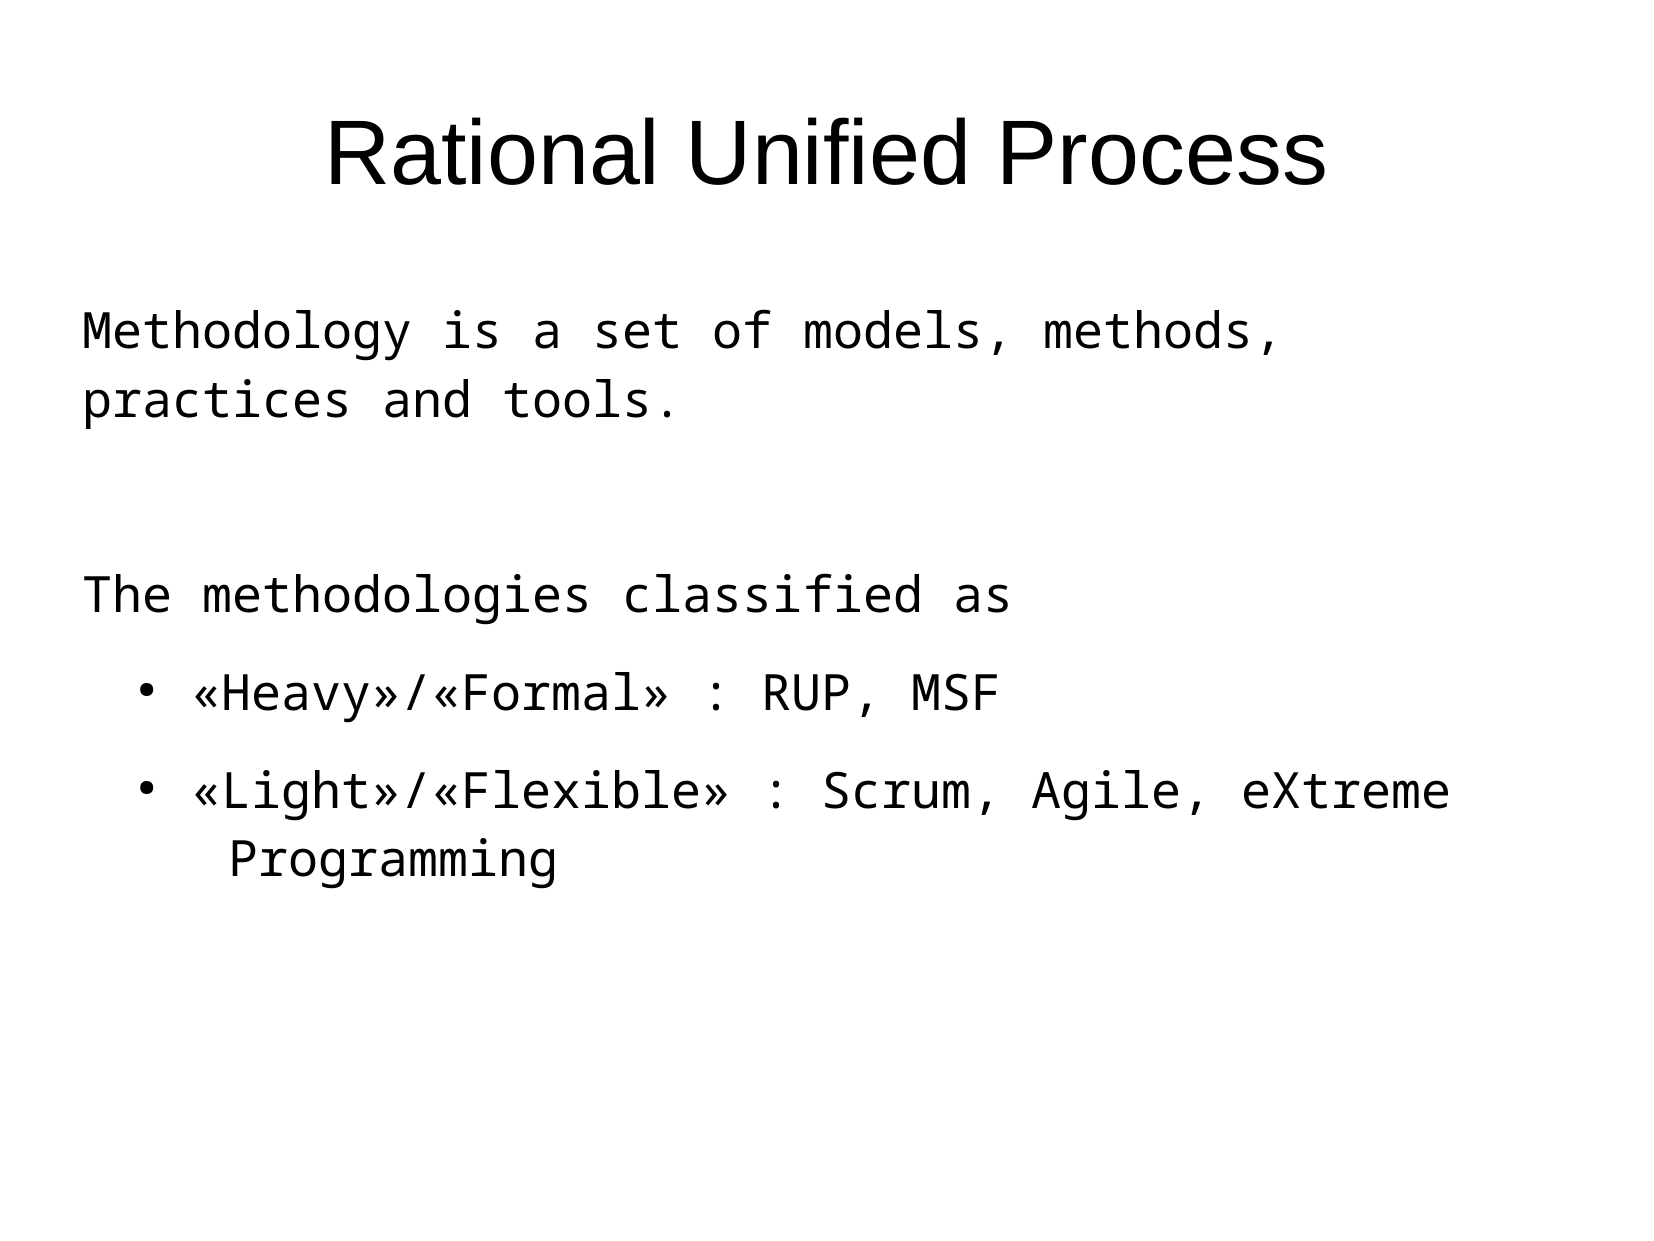

# Rational Unified Process
Methodology is a set of models, methods, practices and tools.
The methodologies classified as
«Heavy»/«Formal» : RUP, MSF
«Light»/«Flexible» : Scrum, Agile, eXtreme Programming